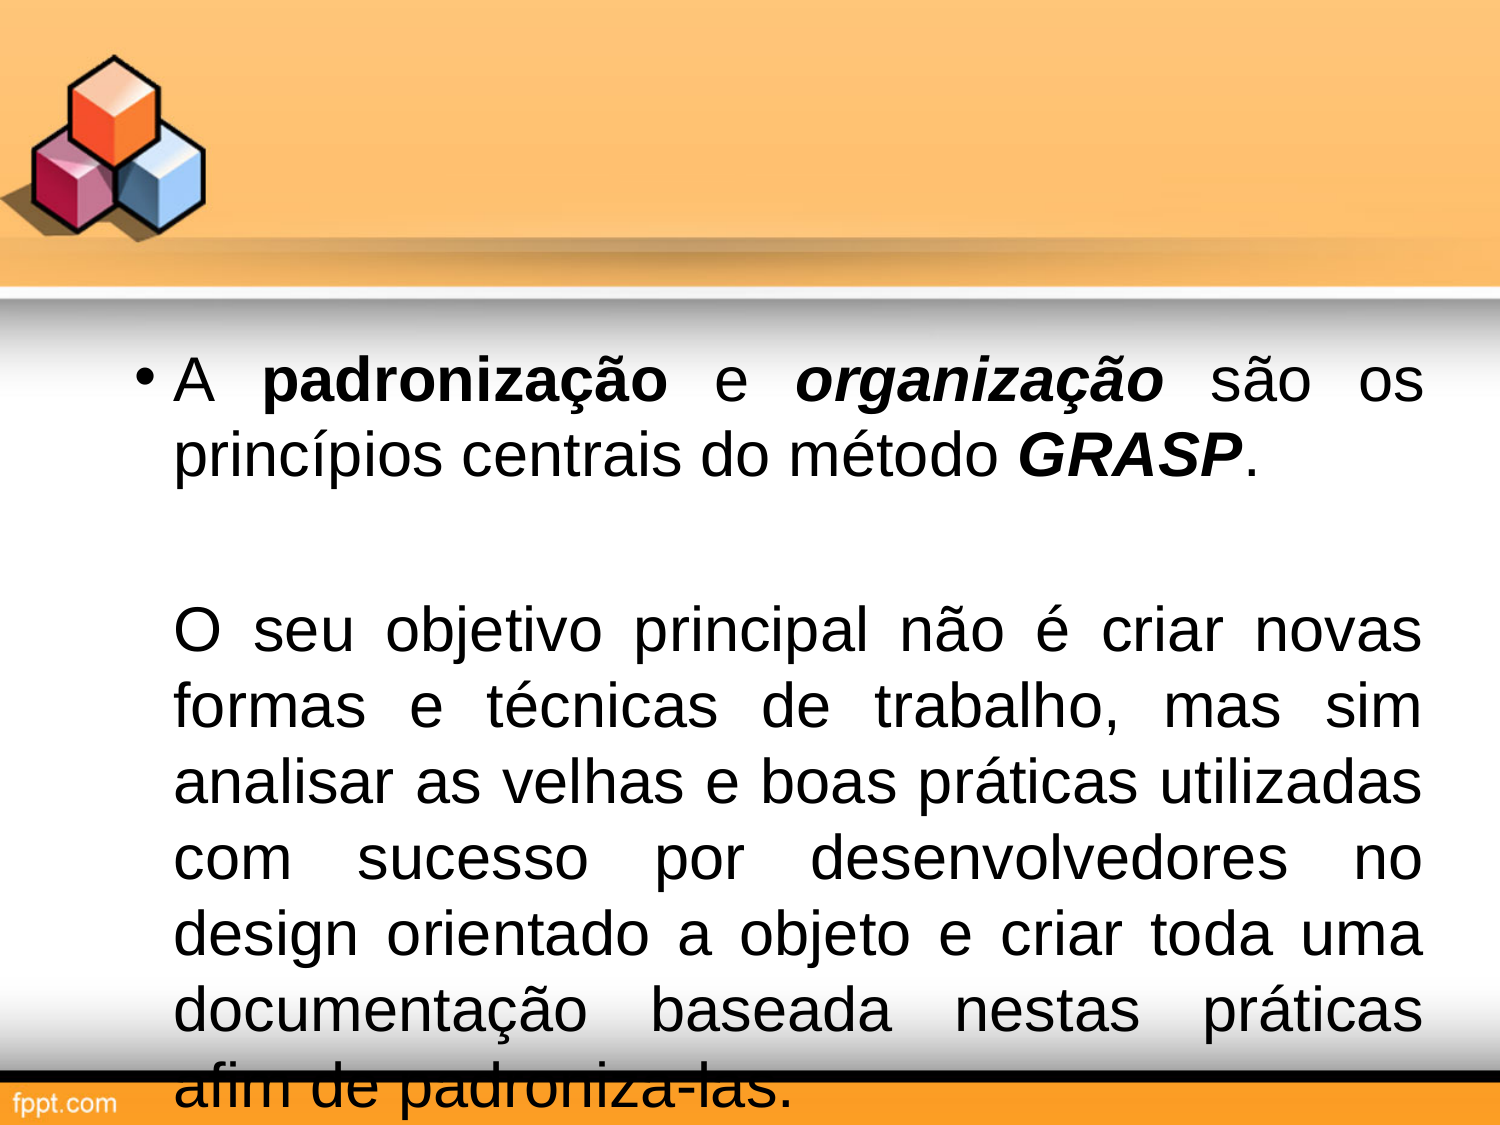

# A padronização e organização são os princípios centrais do método GRASP.
O seu objetivo principal não é criar novas formas e técnicas de trabalho, mas sim analisar as velhas e boas práticas utilizadas com sucesso por desenvolvedores no design orientado a objeto e criar toda uma documentação baseada nestas práticas afim de padroniza-las.